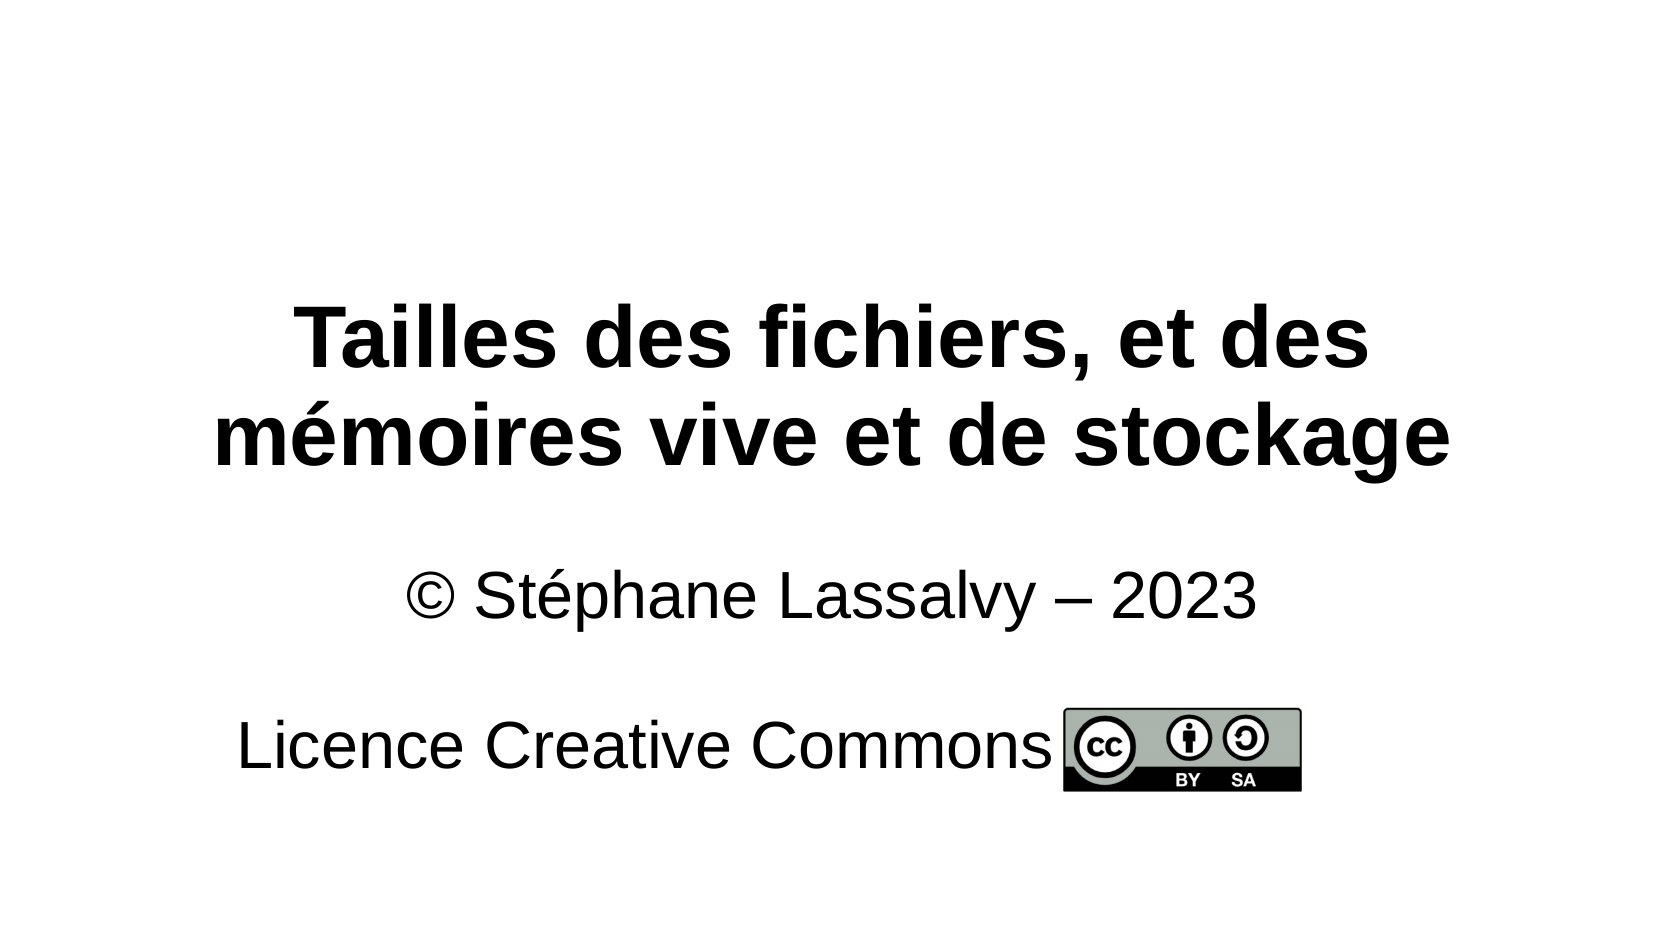

#
Tailles des fichiers, et des mémoires vive et de stockage
© Stéphane Lassalvy – 2023
		Licence Creative Commons